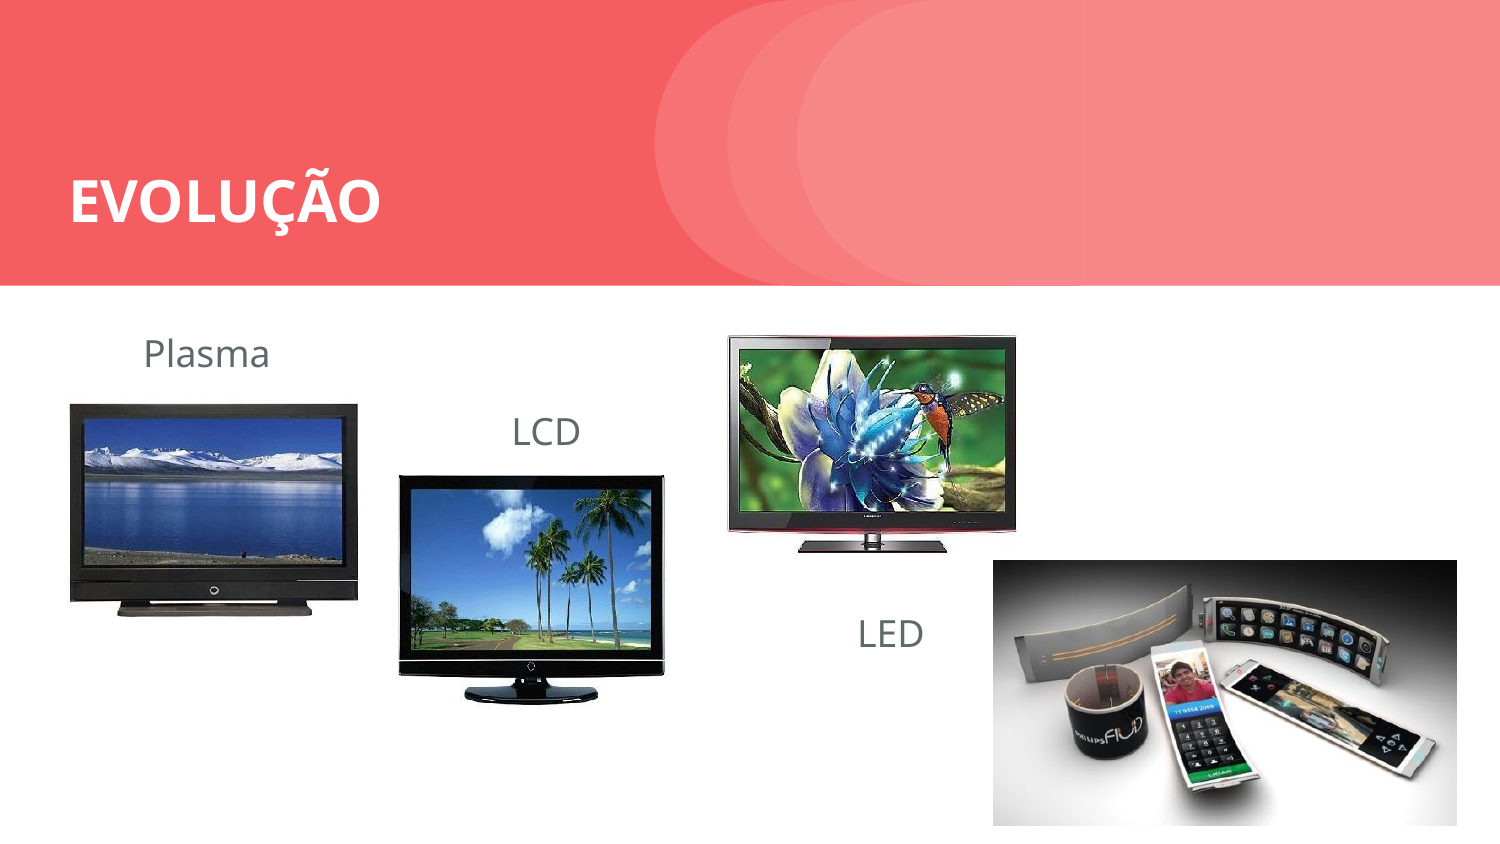

# EVOLUÇÃO
	Plasma
 LCD
OLED													 OLED
 LED